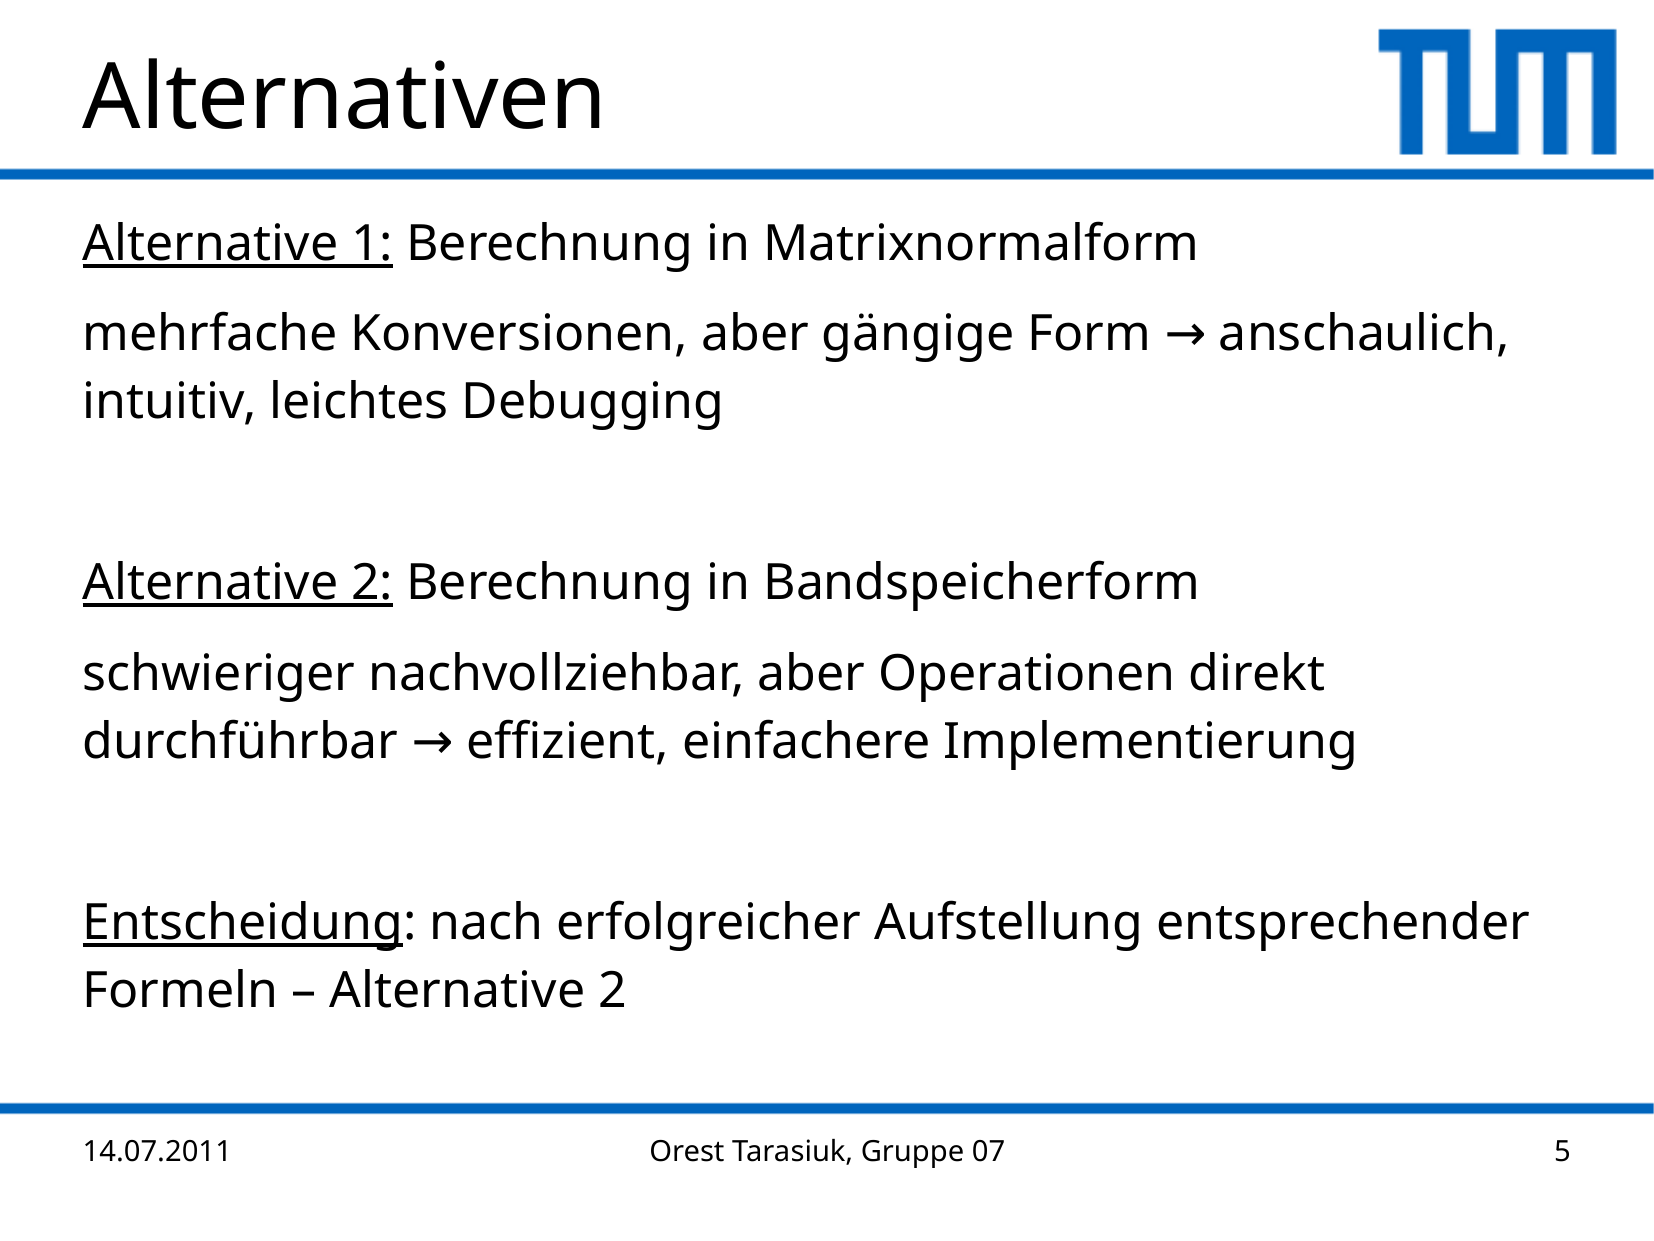

# Alternativen
Alternative 1: Berechnung in Matrixnormalform
mehrfache Konversionen, aber gängige Form → anschaulich, intuitiv, leichtes Debugging
Alternative 2: Berechnung in Bandspeicherform
schwieriger nachvollziehbar, aber Operationen direkt durchführbar → effizient, einfachere Implementierung
Entscheidung: nach erfolgreicher Aufstellung entsprechender Formeln – Alternative 2
14.07.2011
Orest Tarasiuk, Gruppe 07
5